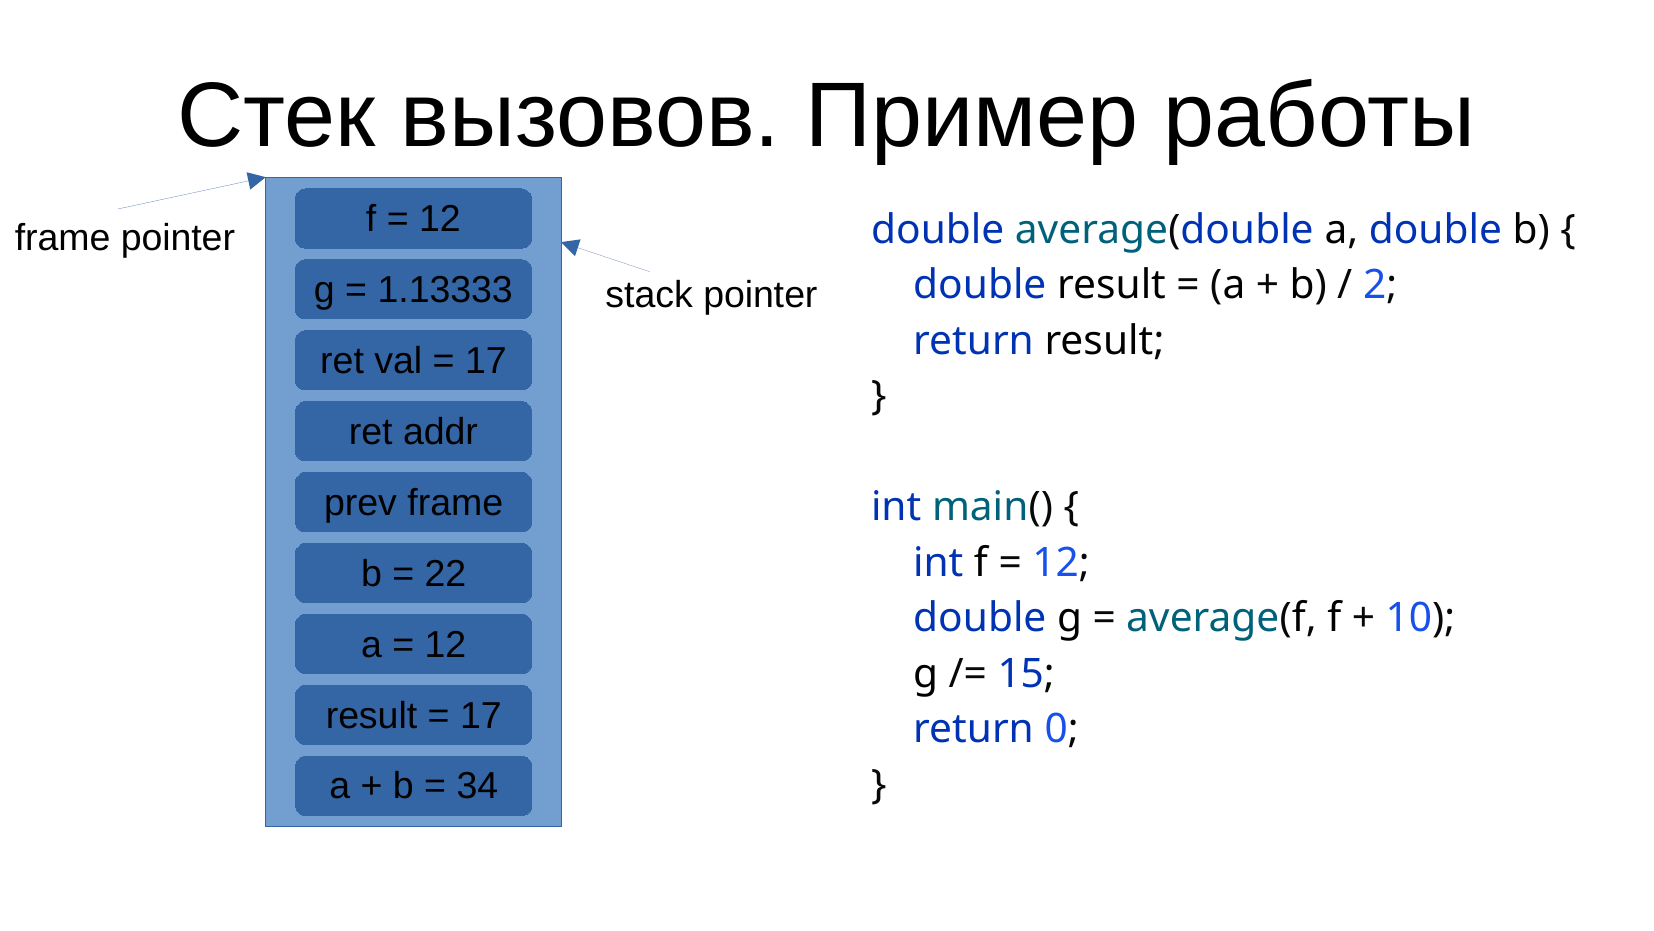

# Стек вызовов. Пример работы
frame pointer
f = 12
double average(double a, double b) {
 double result = (a + b) / 2;
 return result;
}
int main() {
 int f = 12;
 double g = average(f, f + 10);
 g /= 15;
 return 0;
}
stack pointer
g = ?
g = 17
g = 1.13333
ret val
ret val = 17
ret addr
prev frame
b = 22
a = 12
result = ?
result = 17
a + b = 34